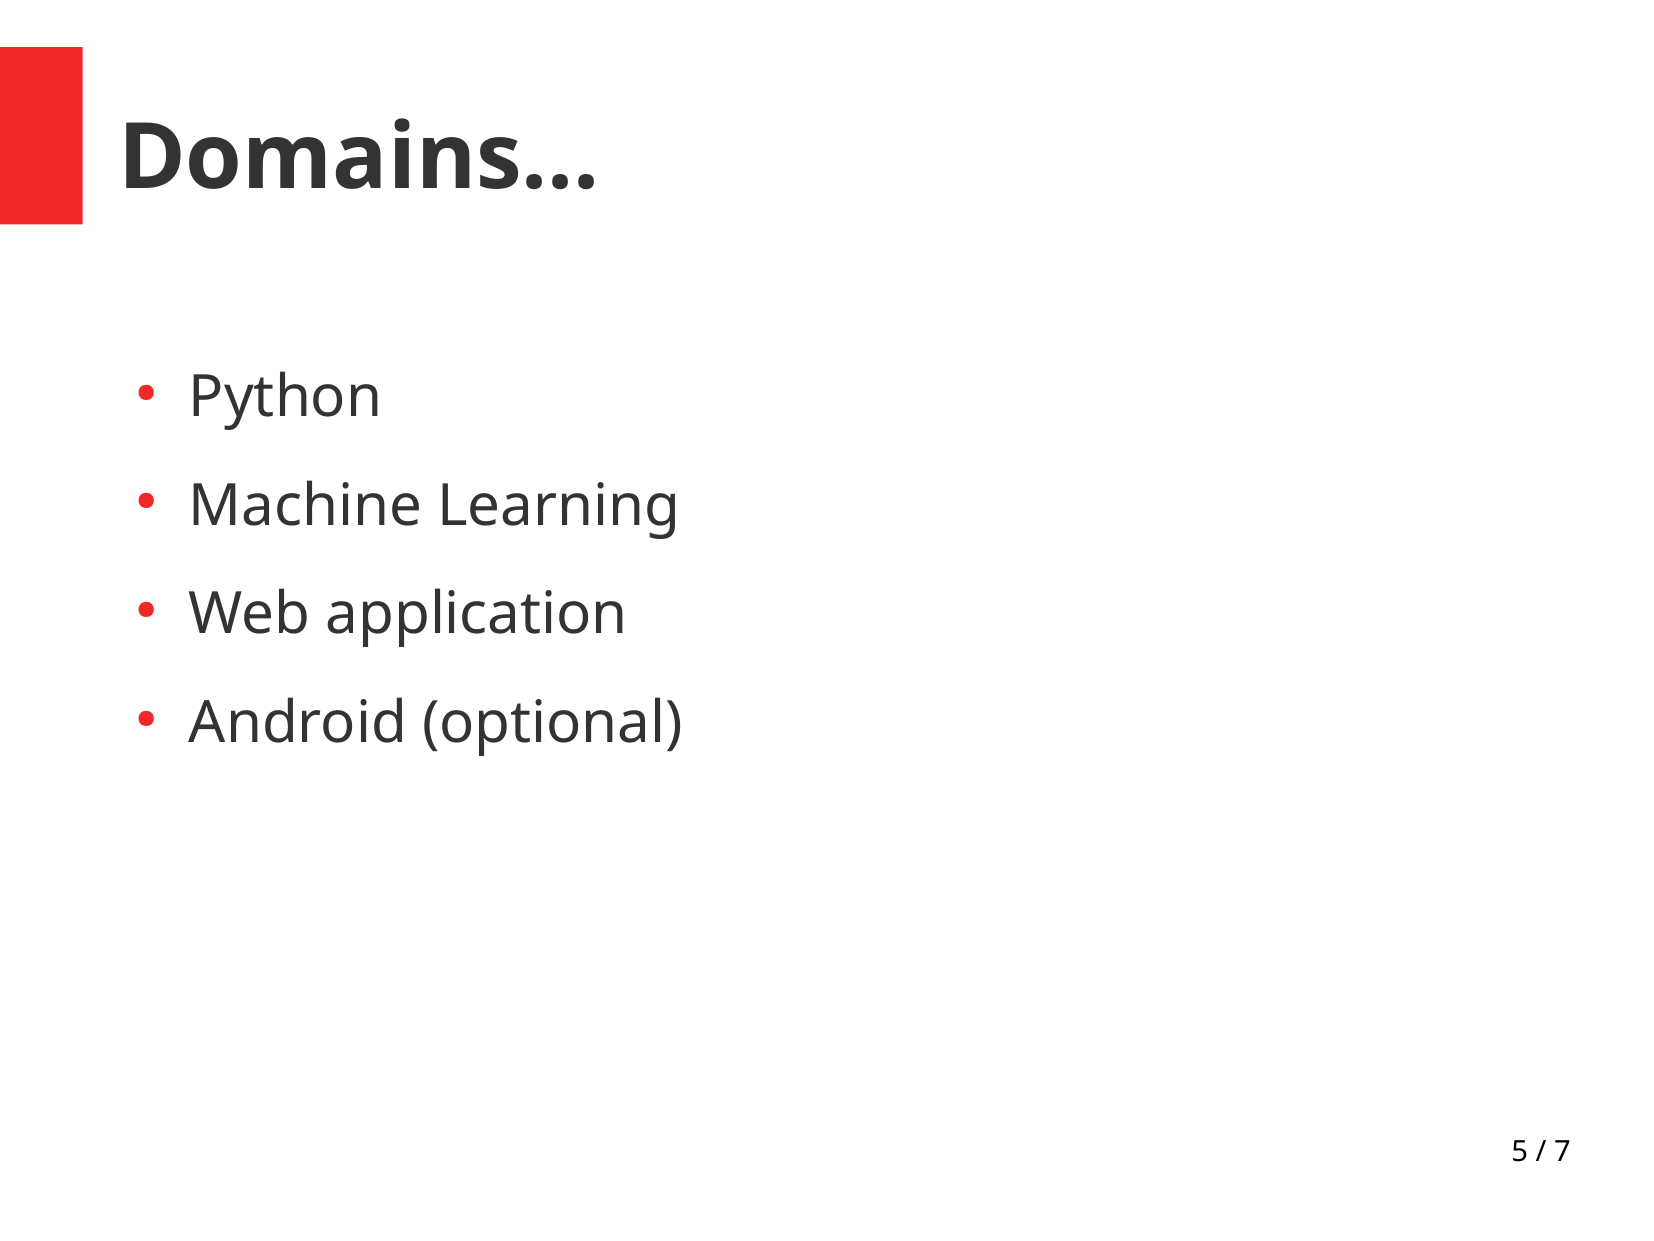

# Domains...
Python
Machine Learning
Web application
Android (optional)
5